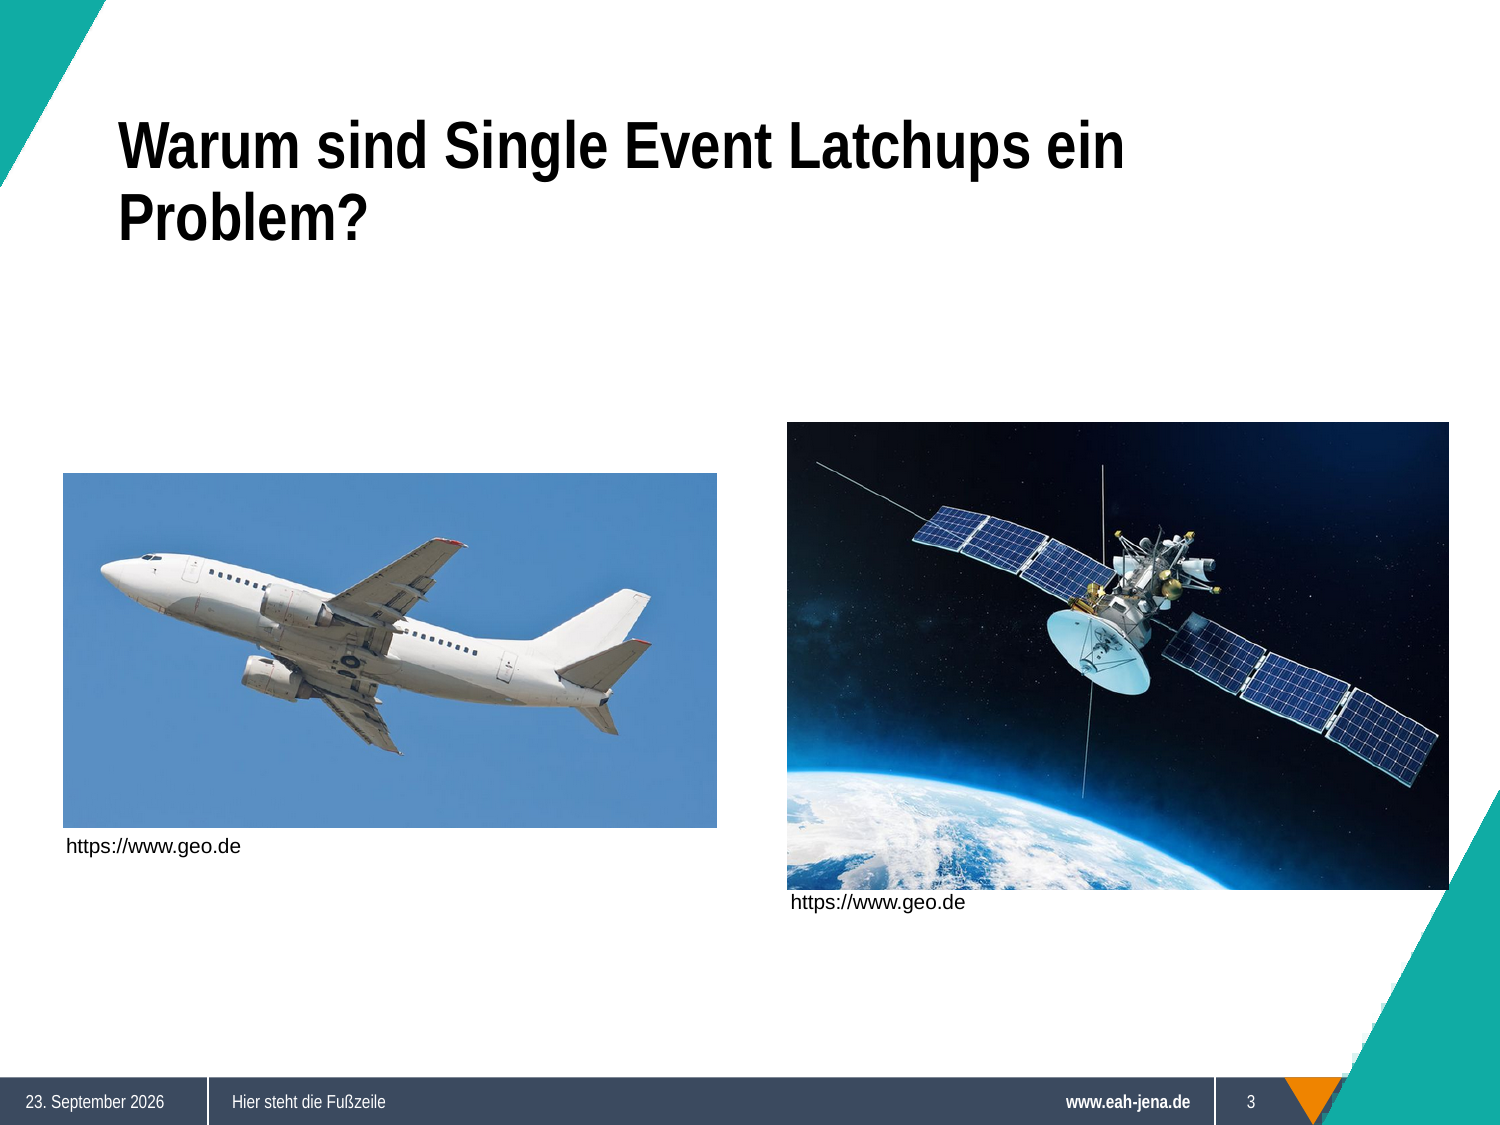

# Warum sind Single Event Latchups ein Problem?
https://www.geo.de
https://www.geo.de
Hier steht die Fußzeile
3